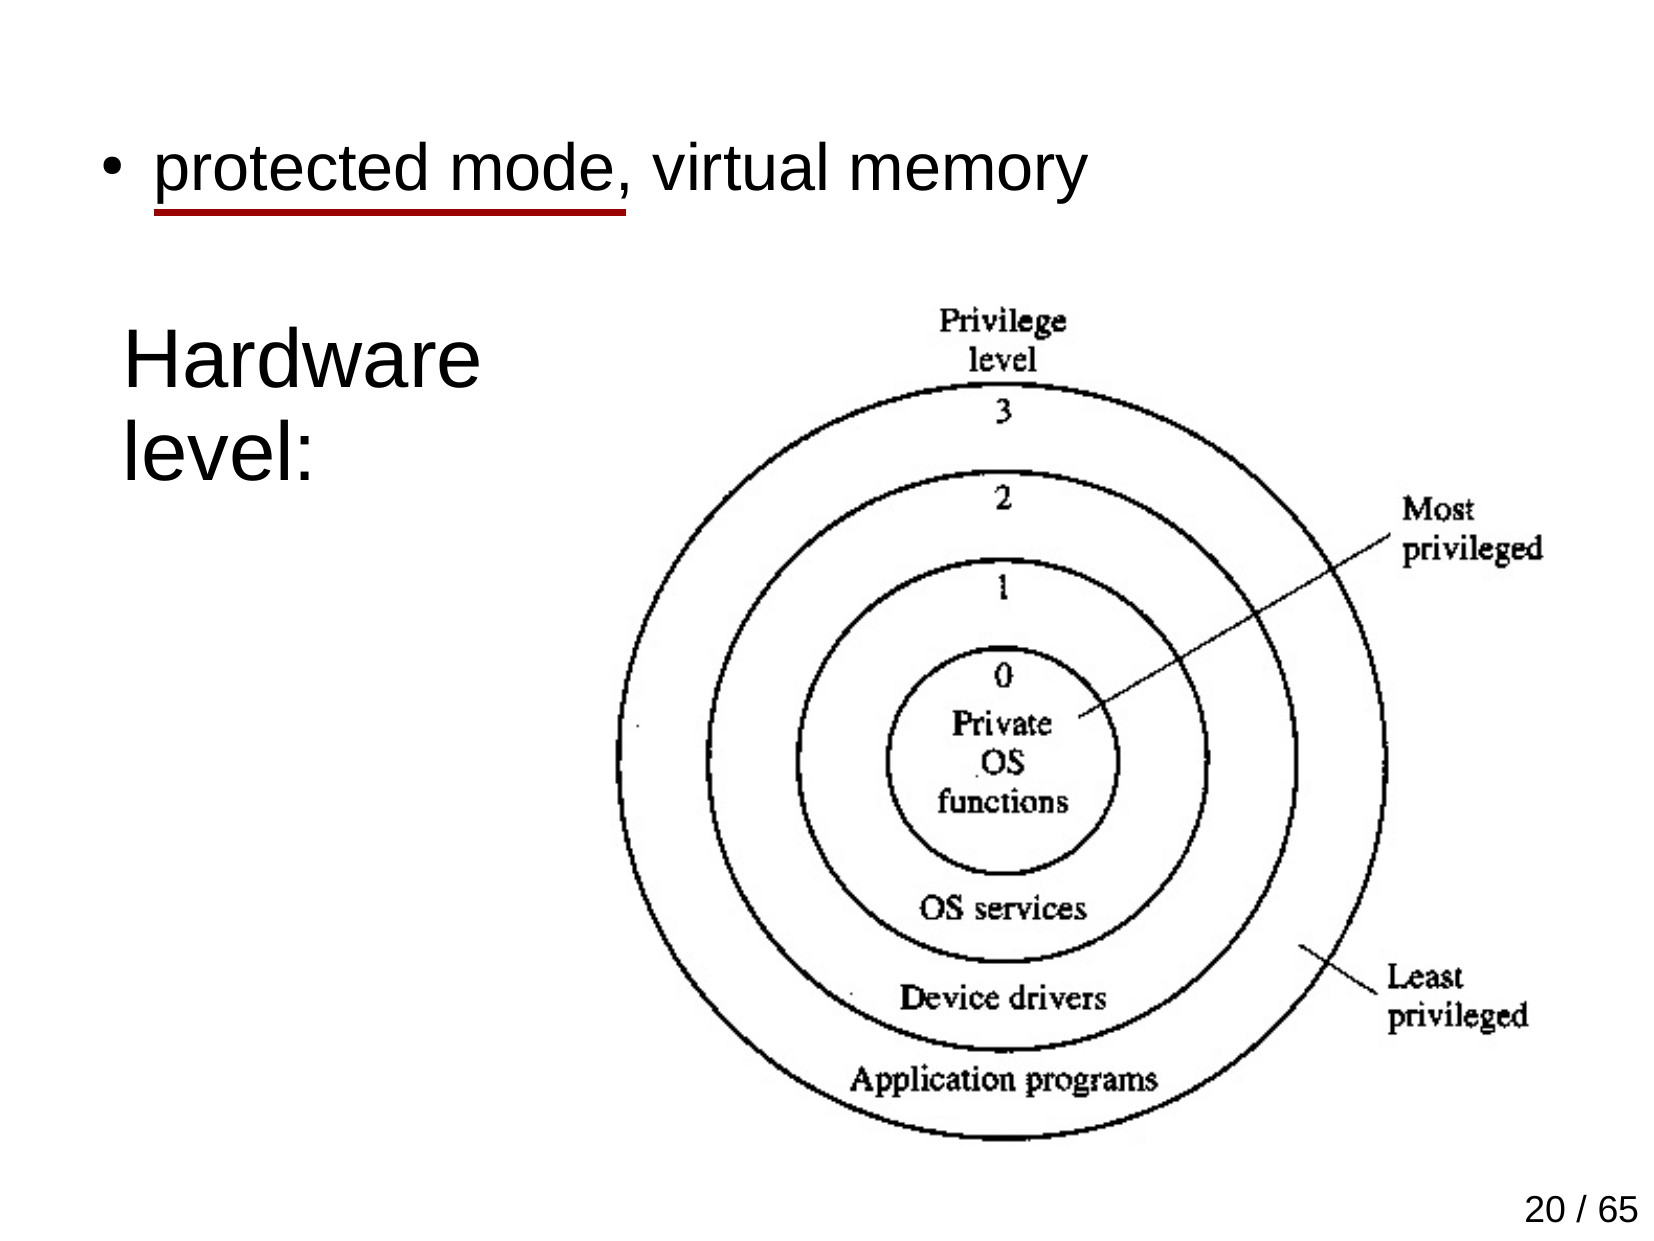

# protected mode, virtual memory
Hardware
level: